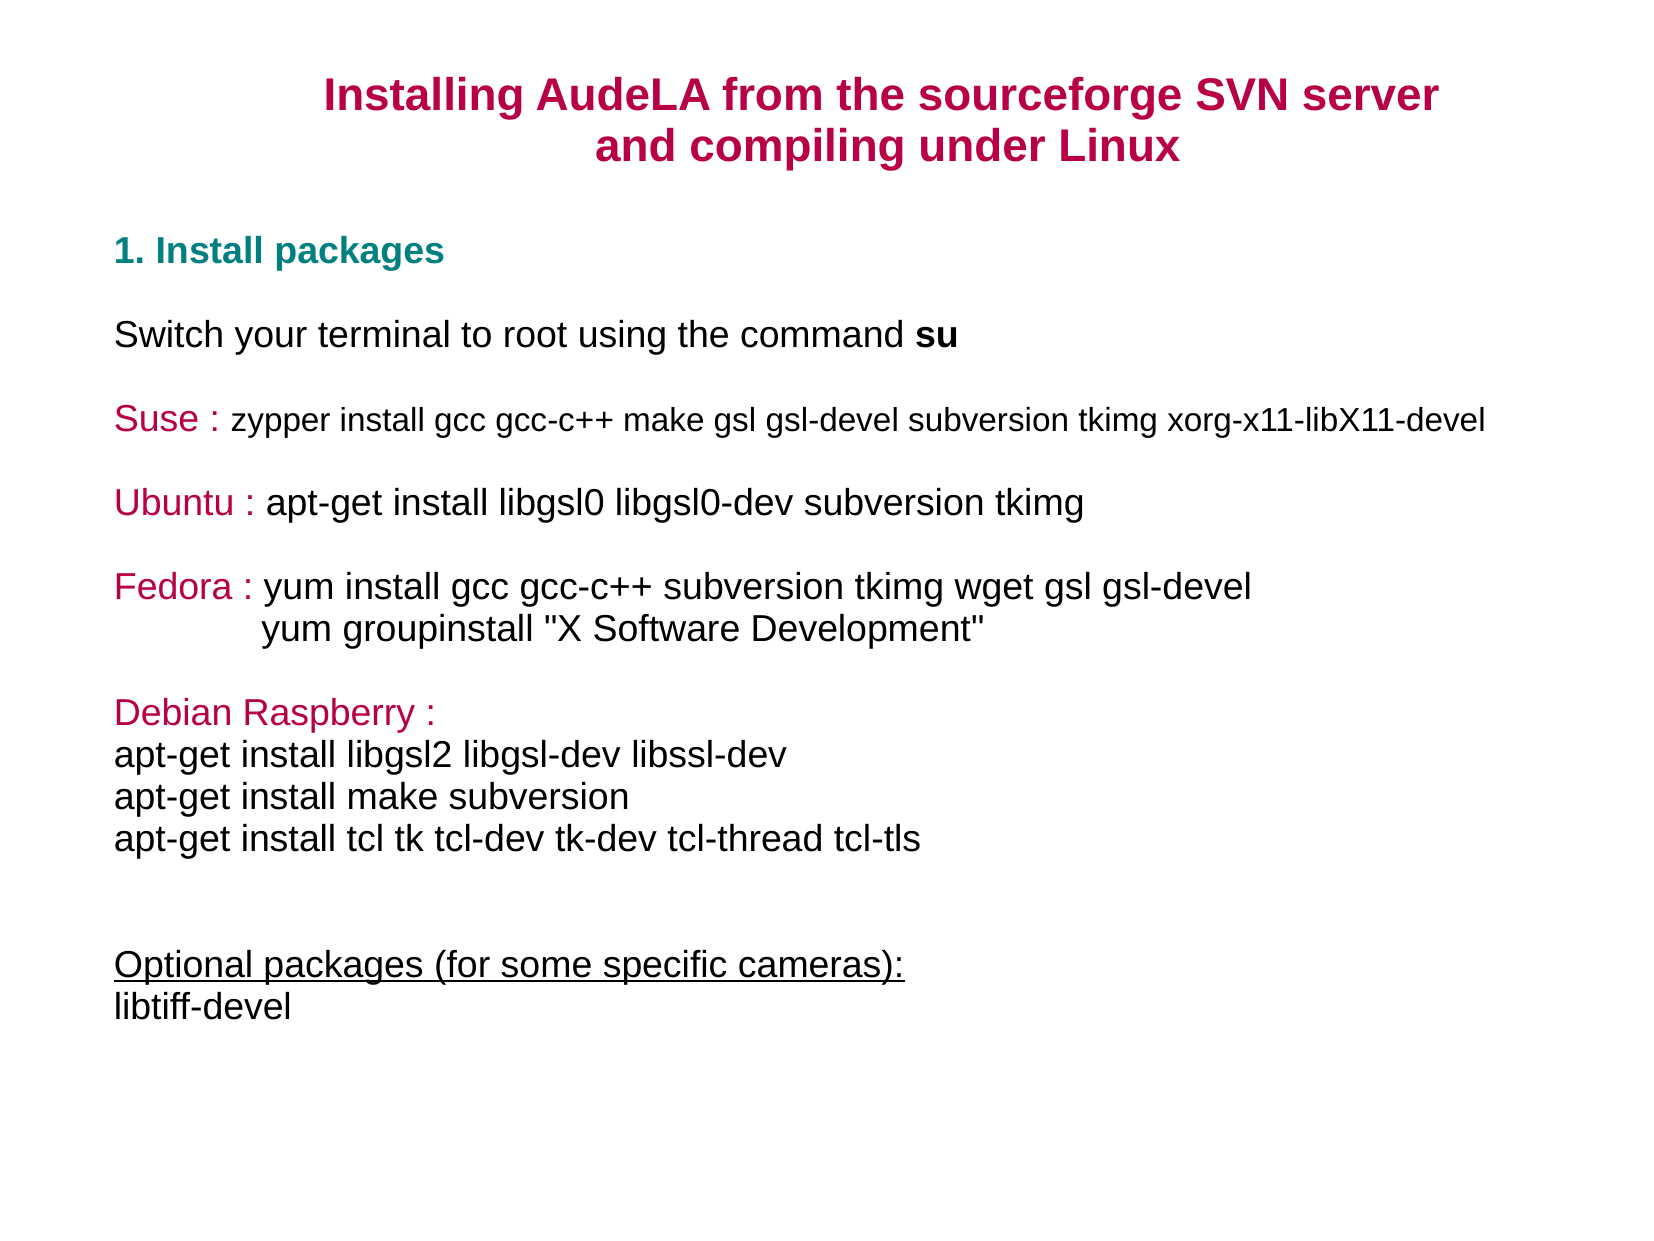

Installing AudeLA from the sourceforge SVN server
and compiling under Linux
1. Install packages
Switch your terminal to root using the command su
Suse : zypper install gcc gcc-c++ make gsl gsl-devel subversion tkimg xorg-x11-libX11-devel
Ubuntu : apt-get install libgsl0 libgsl0-dev subversion tkimg
Fedora : yum install gcc gcc-c++ subversion tkimg wget gsl gsl-devel
		yum groupinstall "X Software Development"
Debian Raspberry :
apt-get install libgsl2 libgsl-dev libssl-dev
apt-get install make subversion
apt-get install tcl tk tcl-dev tk-dev tcl-thread tcl-tls
Optional packages (for some specific cameras):
libtiff-devel